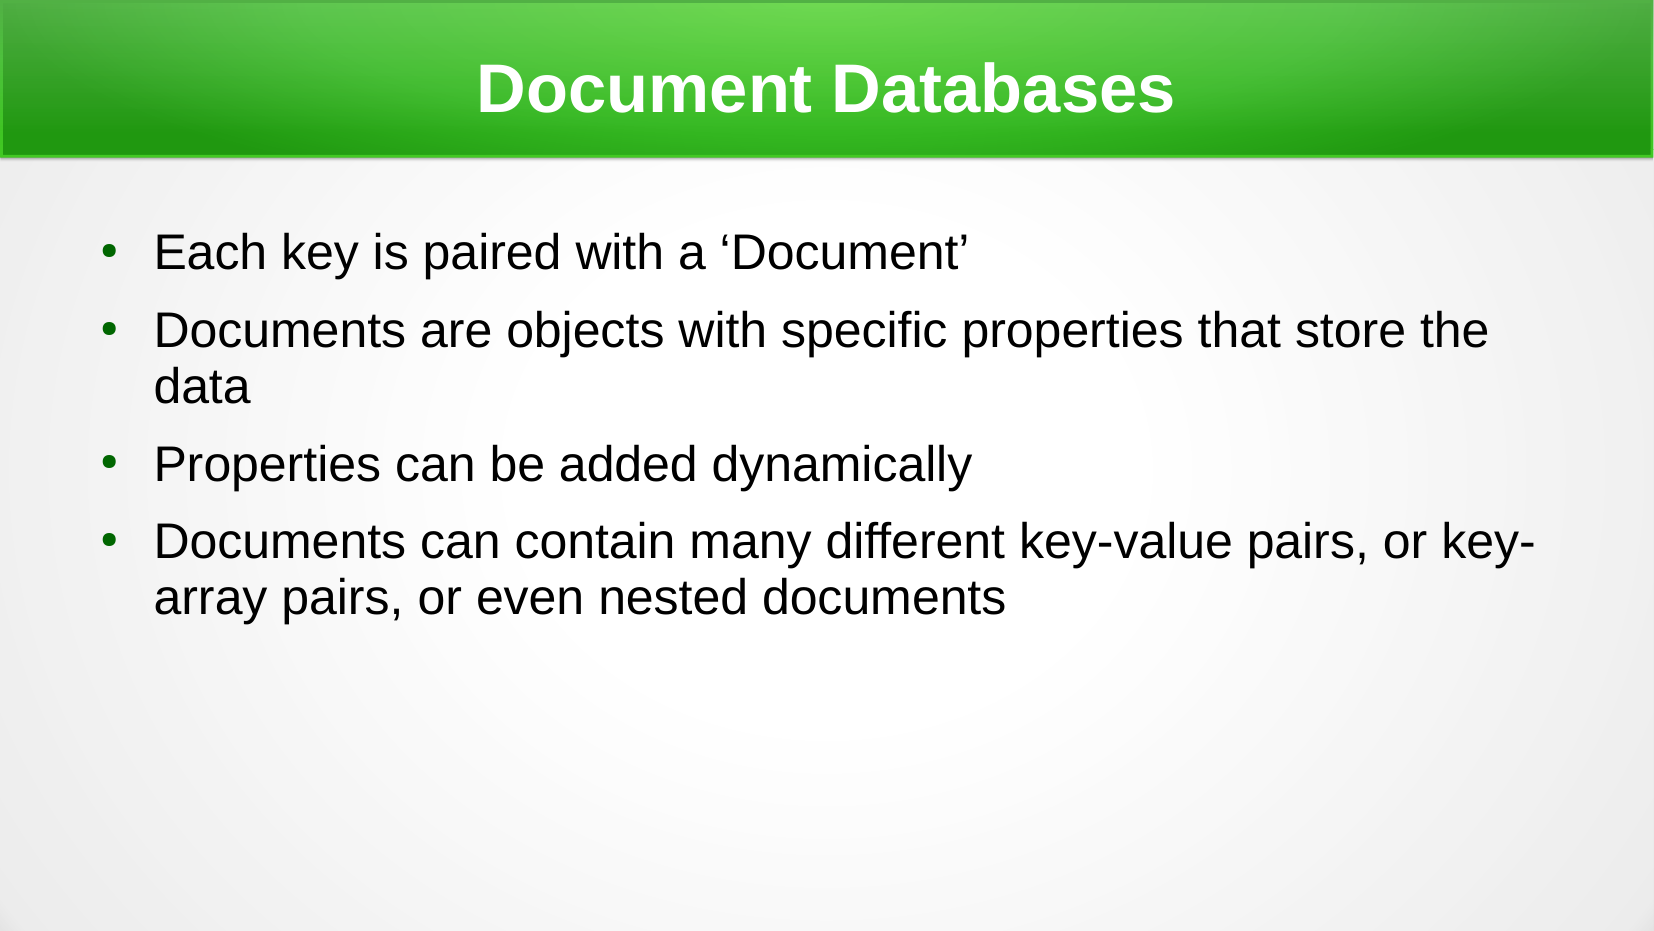

# Document Databases
Each key is paired with a ‘Document’
Documents are objects with specific properties that store the data
Properties can be added dynamically
Documents can contain many different key-value pairs, or key-array pairs, or even nested documents